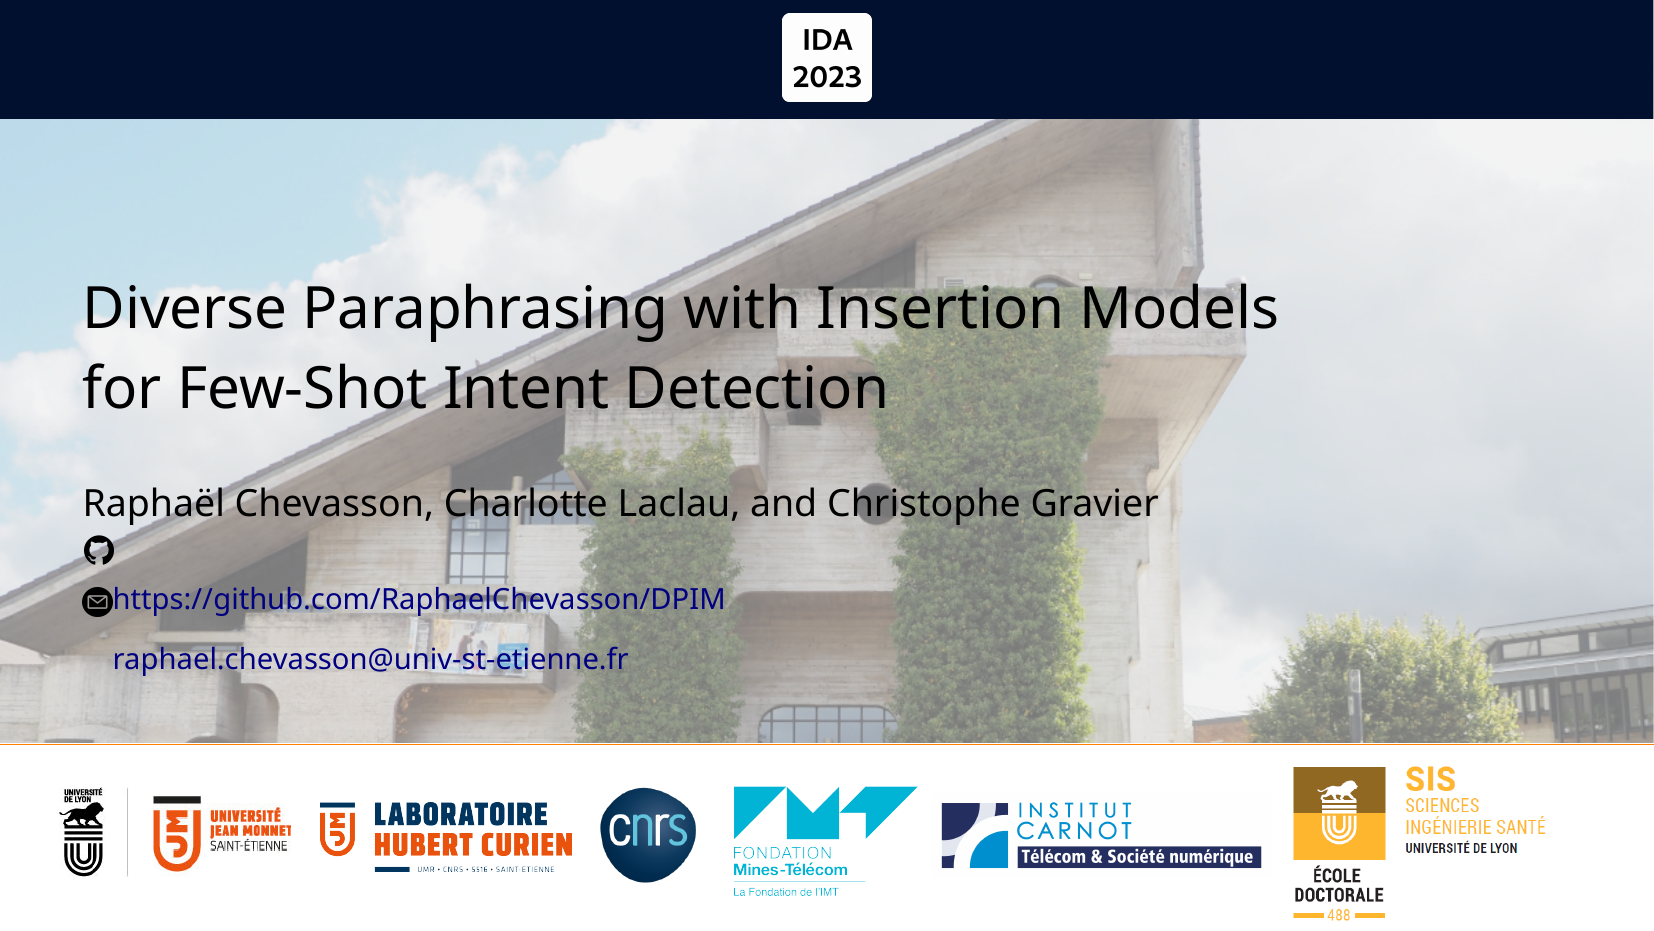

# Diverse Paraphrasing with Insertion Models for Few-Shot Intent Detection
Raphaël Chevasson, Charlotte Laclau, and Christophe Gravier
 https://github.com/RaphaelChevasson/DPIM
 raphael.chevasson@univ-st-etienne.fr